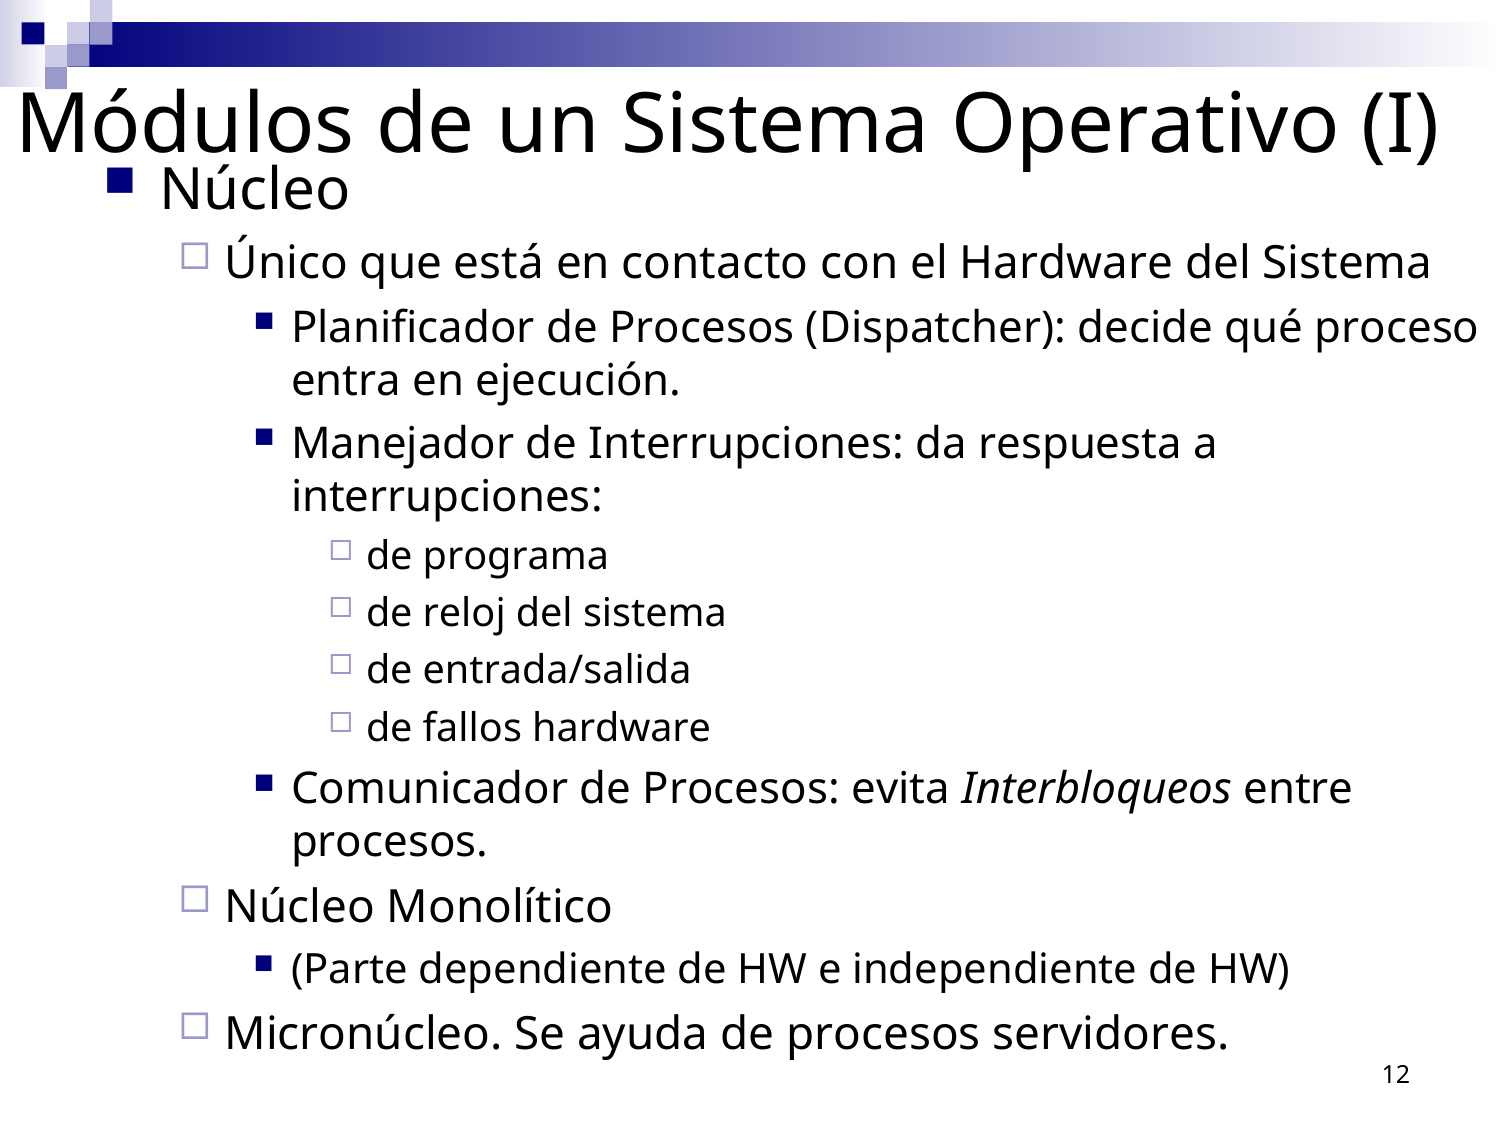

Módulos de un Sistema Operativo (I)
Núcleo
Único que está en contacto con el Hardware del Sistema
Planificador de Procesos (Dispatcher): decide qué proceso entra en ejecución.
Manejador de Interrupciones: da respuesta a interrupciones:
de programa
de reloj del sistema
de entrada/salida
de fallos hardware
Comunicador de Procesos: evita Interbloqueos entre procesos.
Núcleo Monolítico
(Parte dependiente de HW e independiente de HW)
Micronúcleo. Se ayuda de procesos servidores.